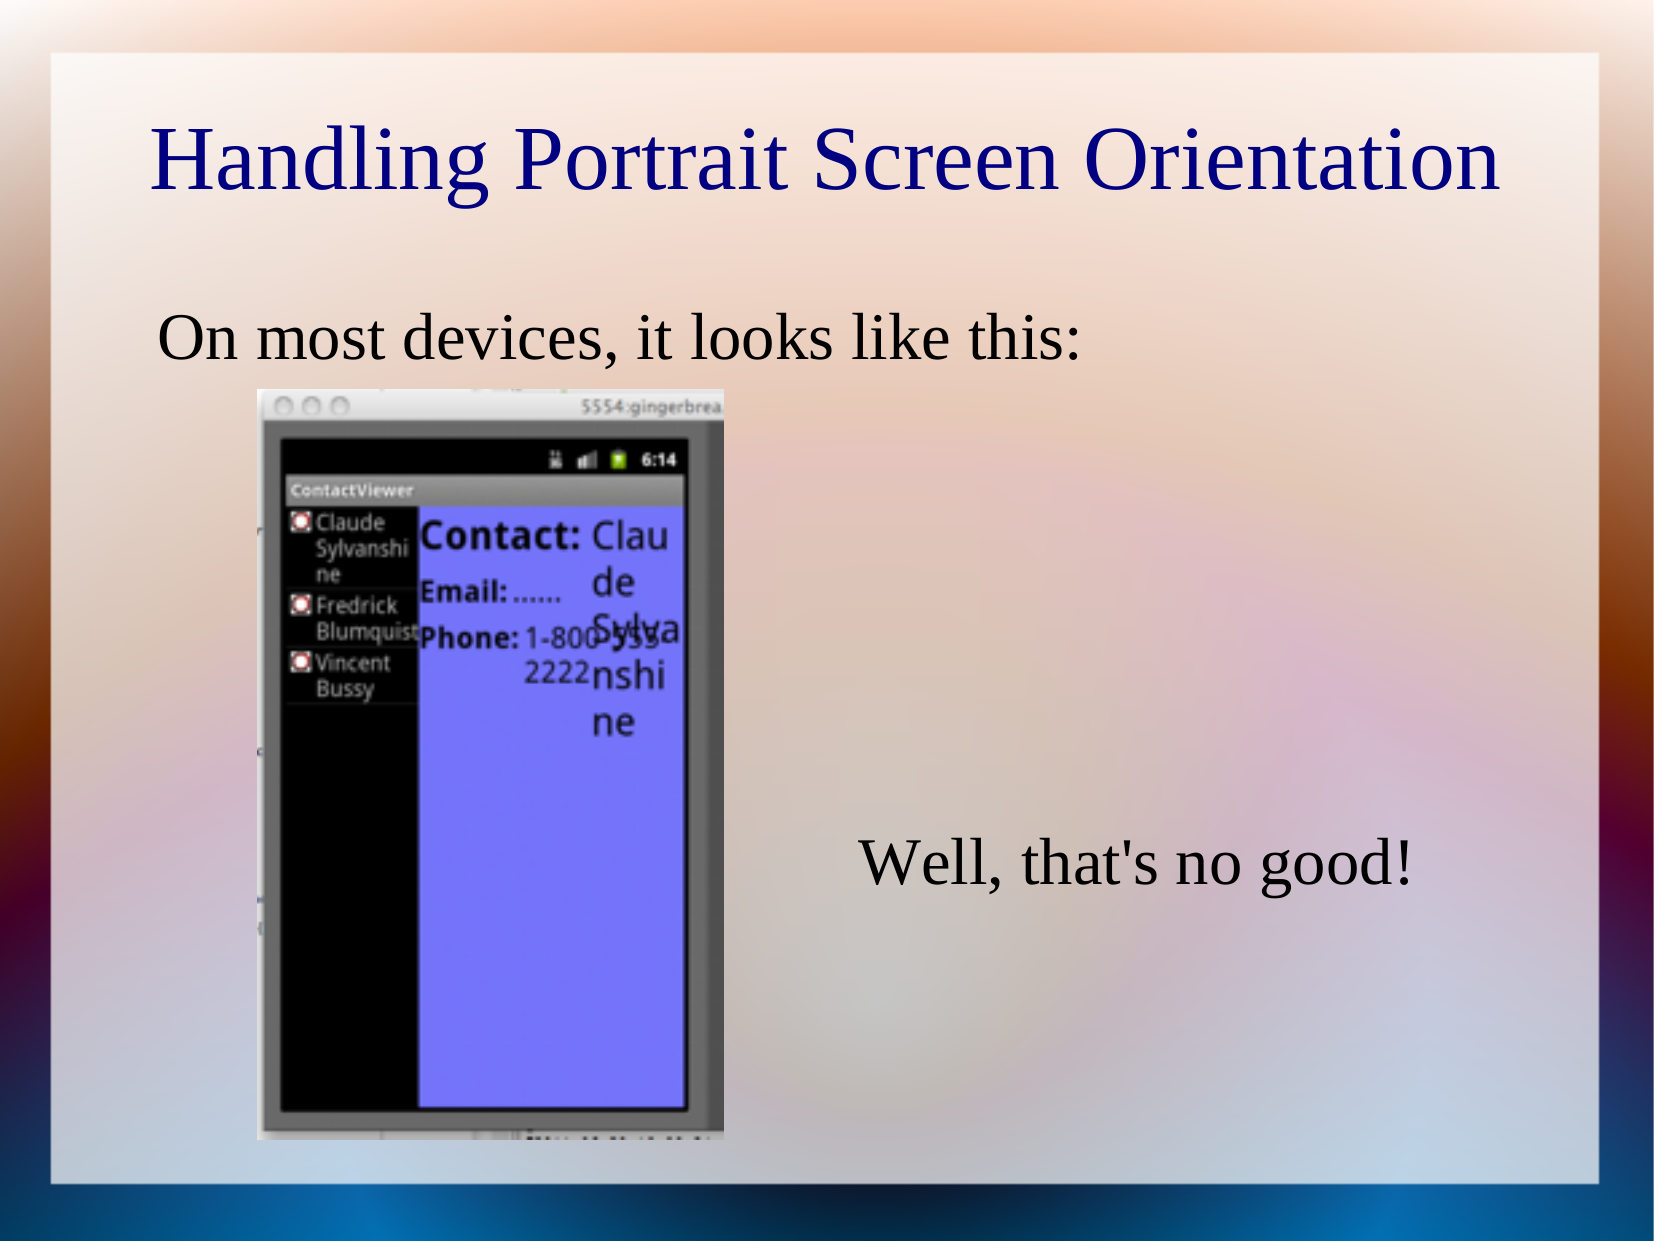

# Handling Portrait Screen Orientation
On most devices, it looks like this:
Well, that's no good!